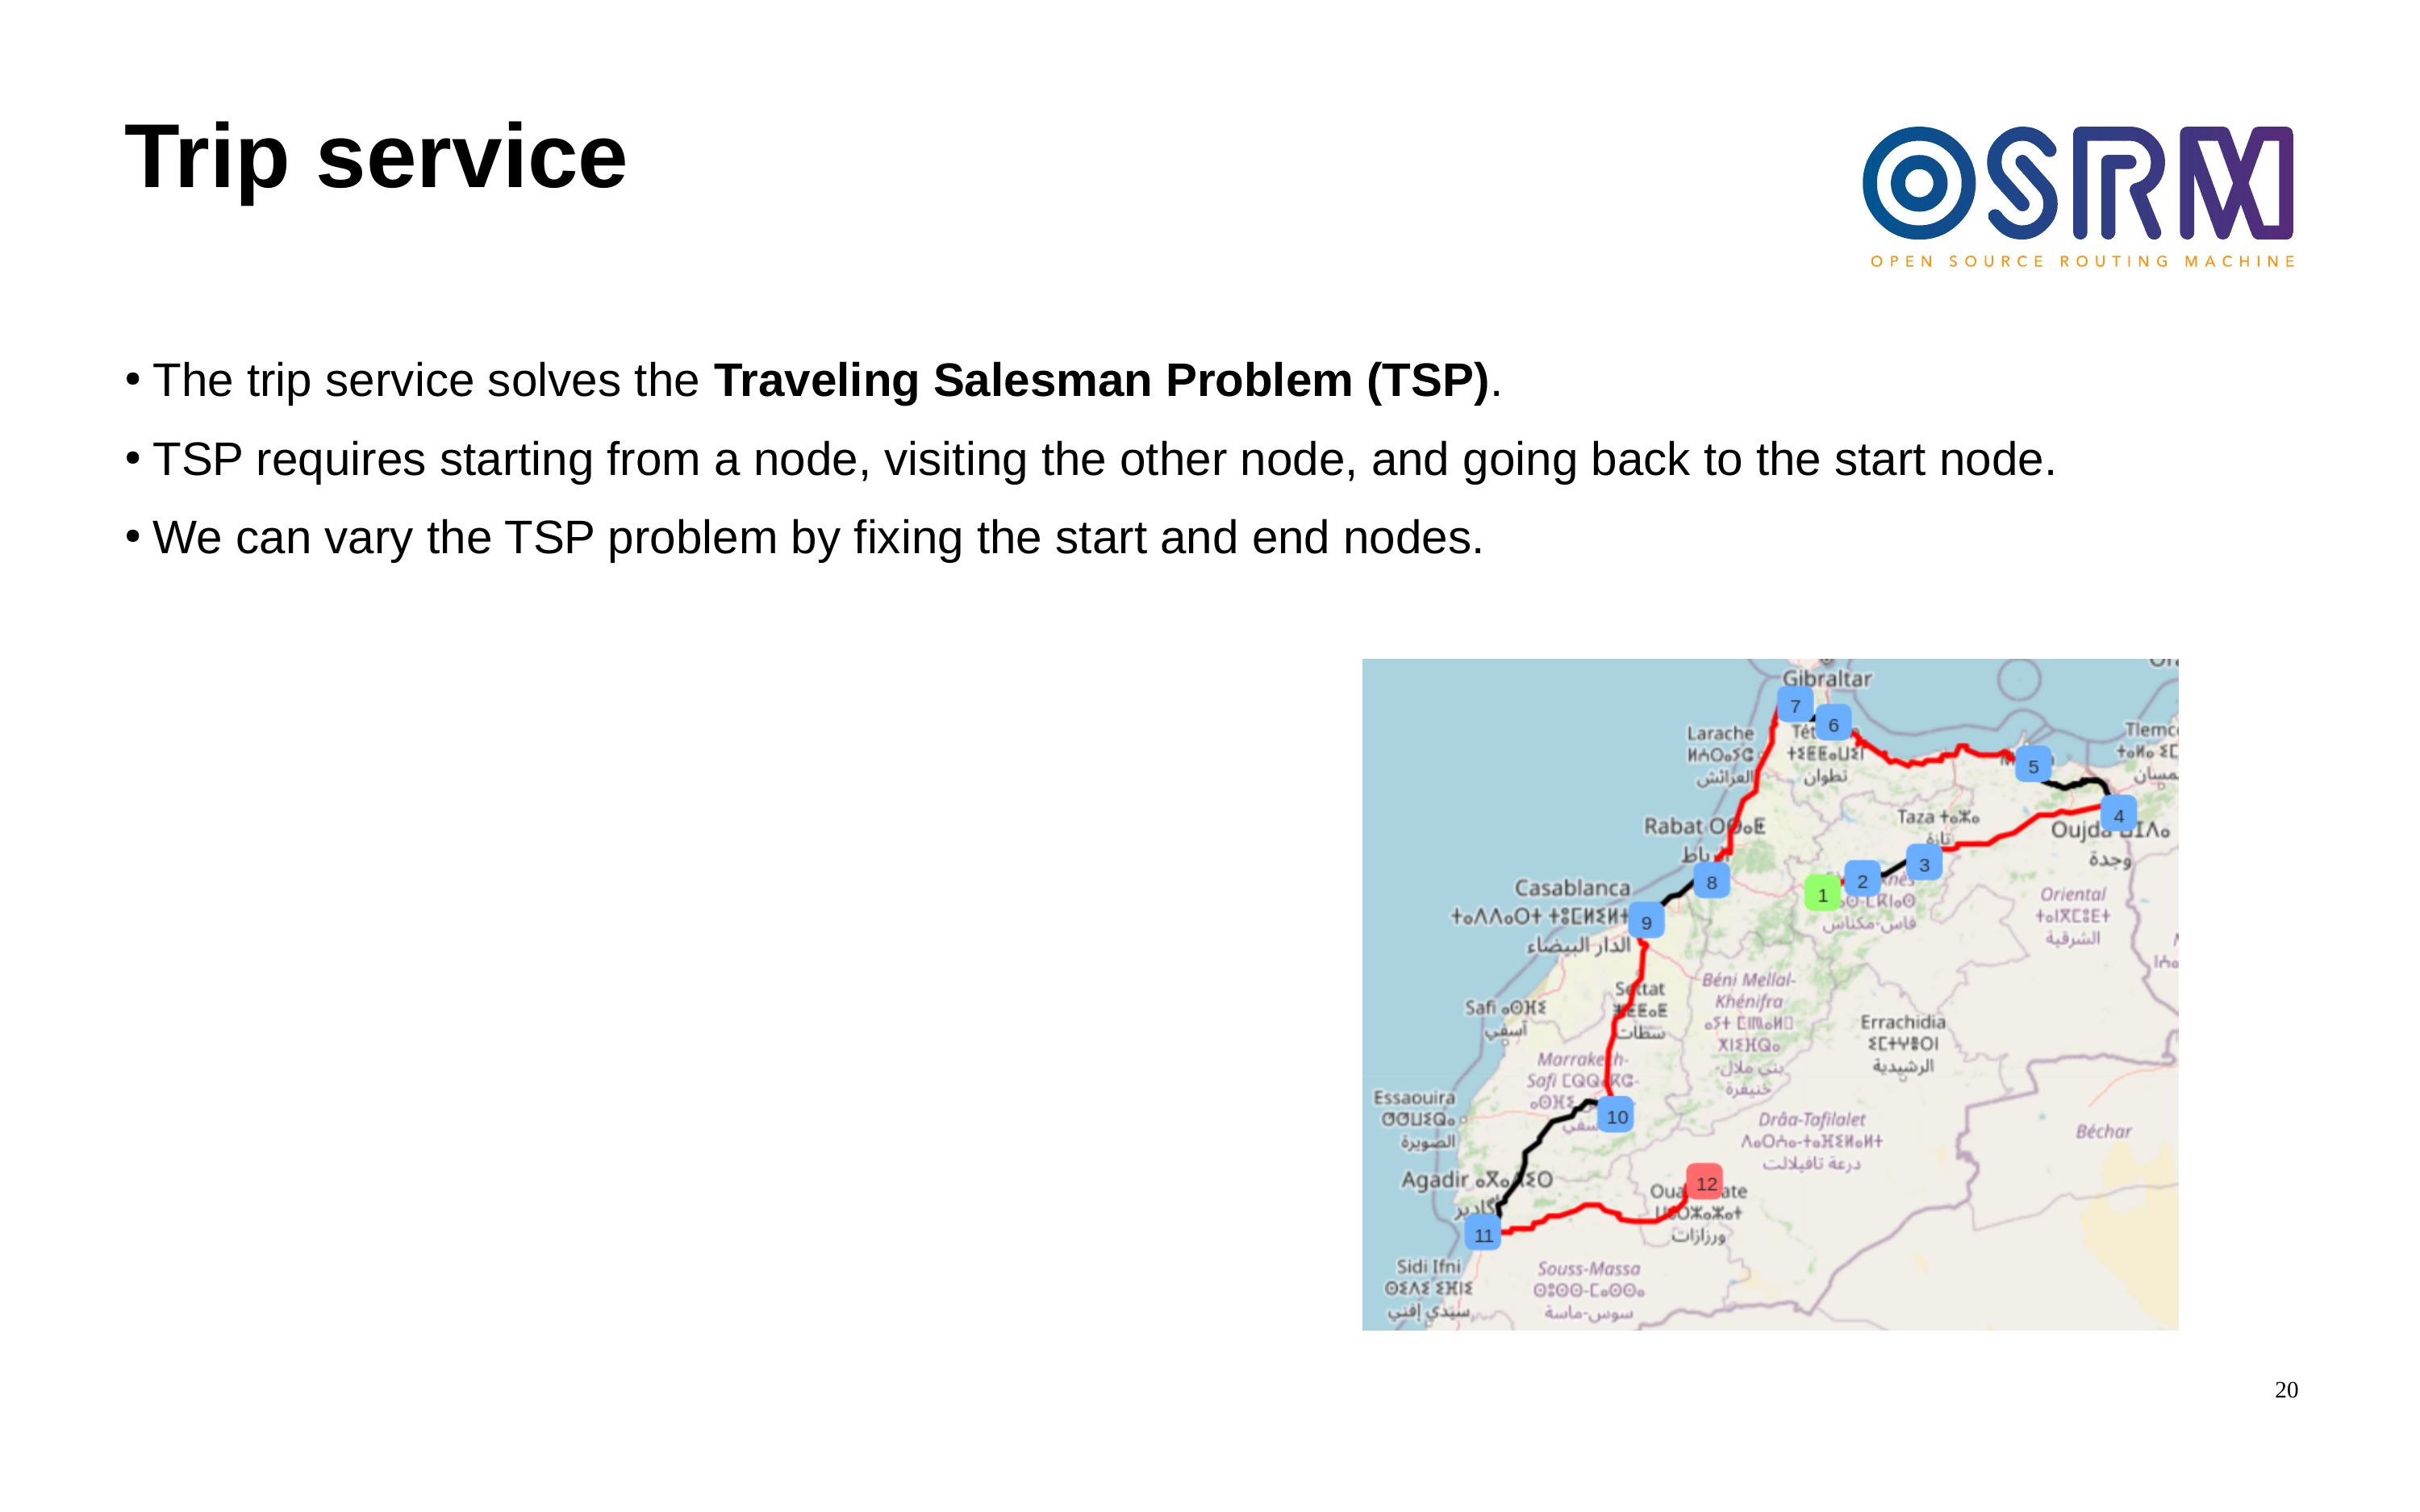

Trip service
The trip service solves the Traveling Salesman Problem (TSP).
TSP requires starting from a node, visiting the other node, and going back to the start node.
We can vary the TSP problem by fixing the start and end nodes.
20